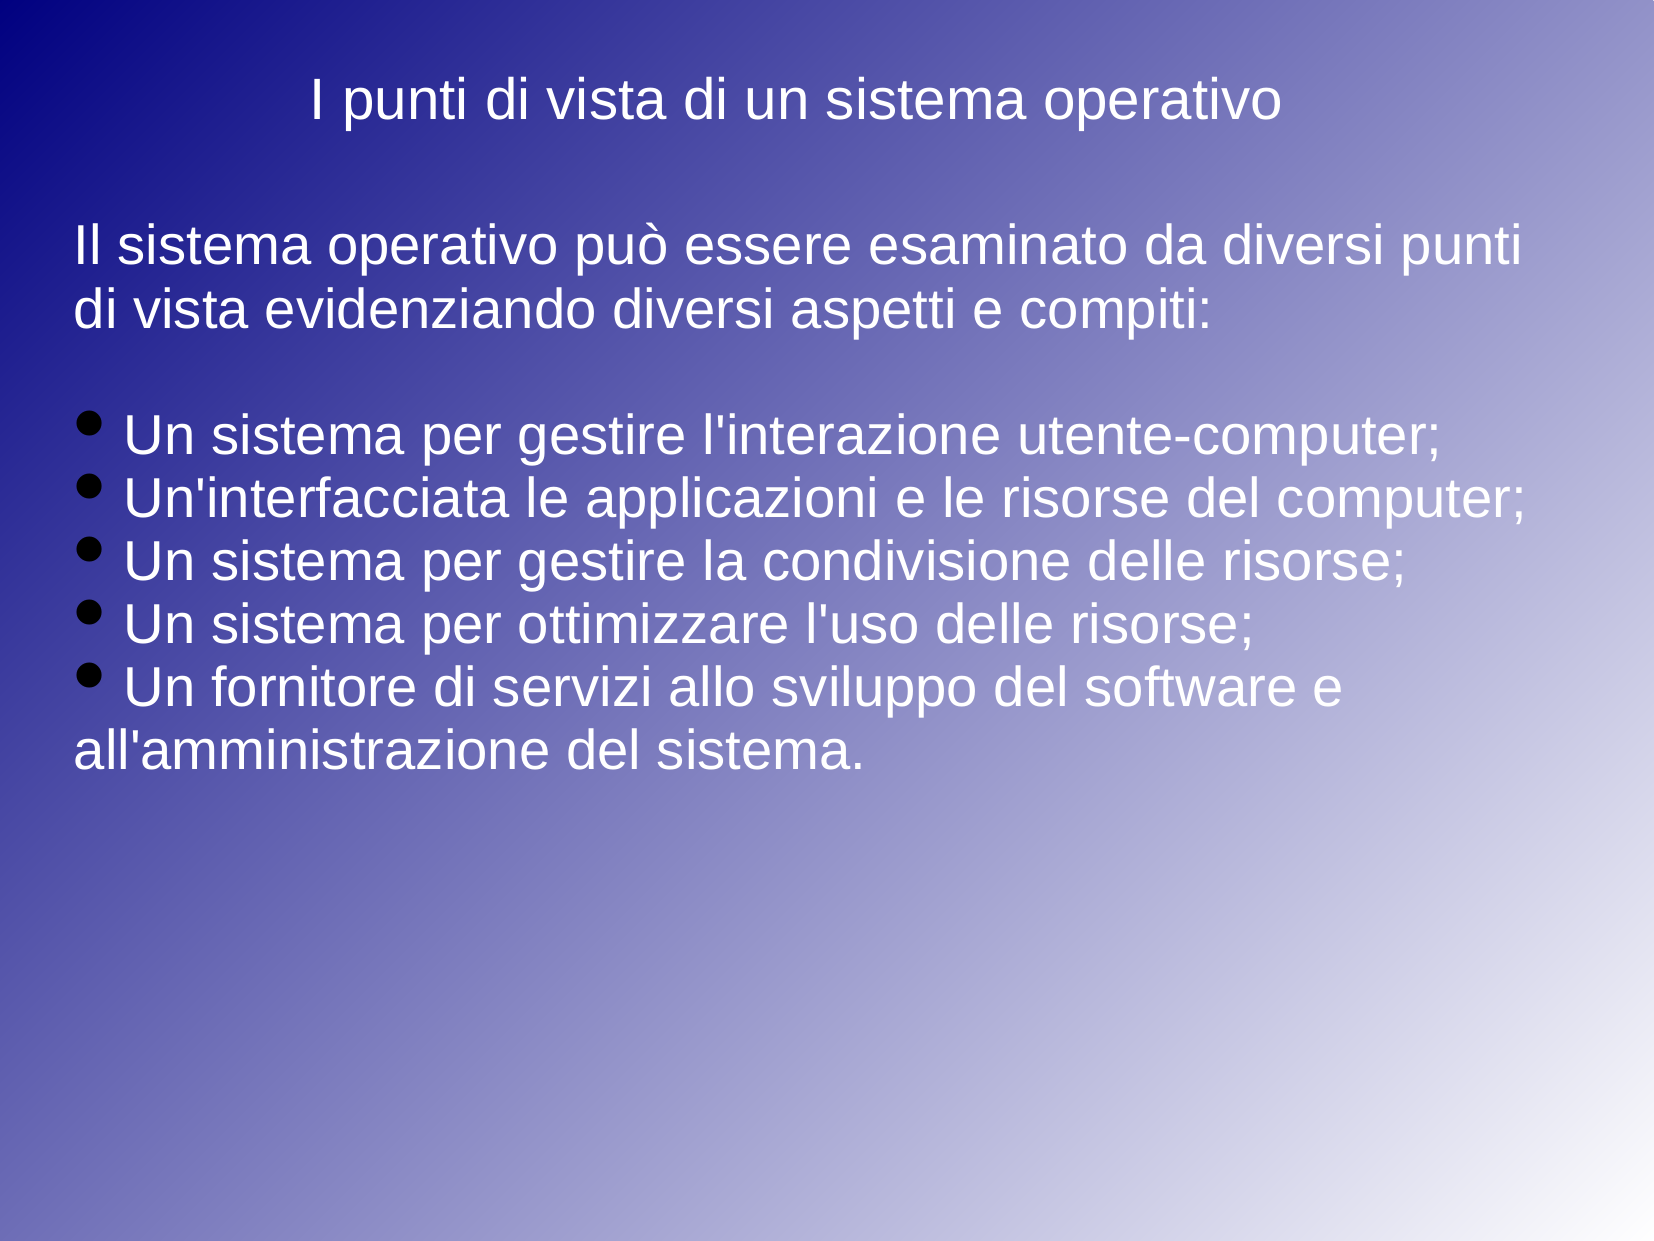

I punti di vista di un sistema operativo
Il sistema operativo può essere esaminato da diversi punti di vista evidenziando diversi aspetti e compiti:
 Un sistema per gestire l'interazione utente-computer;
 Un'interfacciata le applicazioni e le risorse del computer;
 Un sistema per gestire la condivisione delle risorse;
 Un sistema per ottimizzare l'uso delle risorse;
 Un fornitore di servizi allo sviluppo del software e all'amministrazione del sistema.